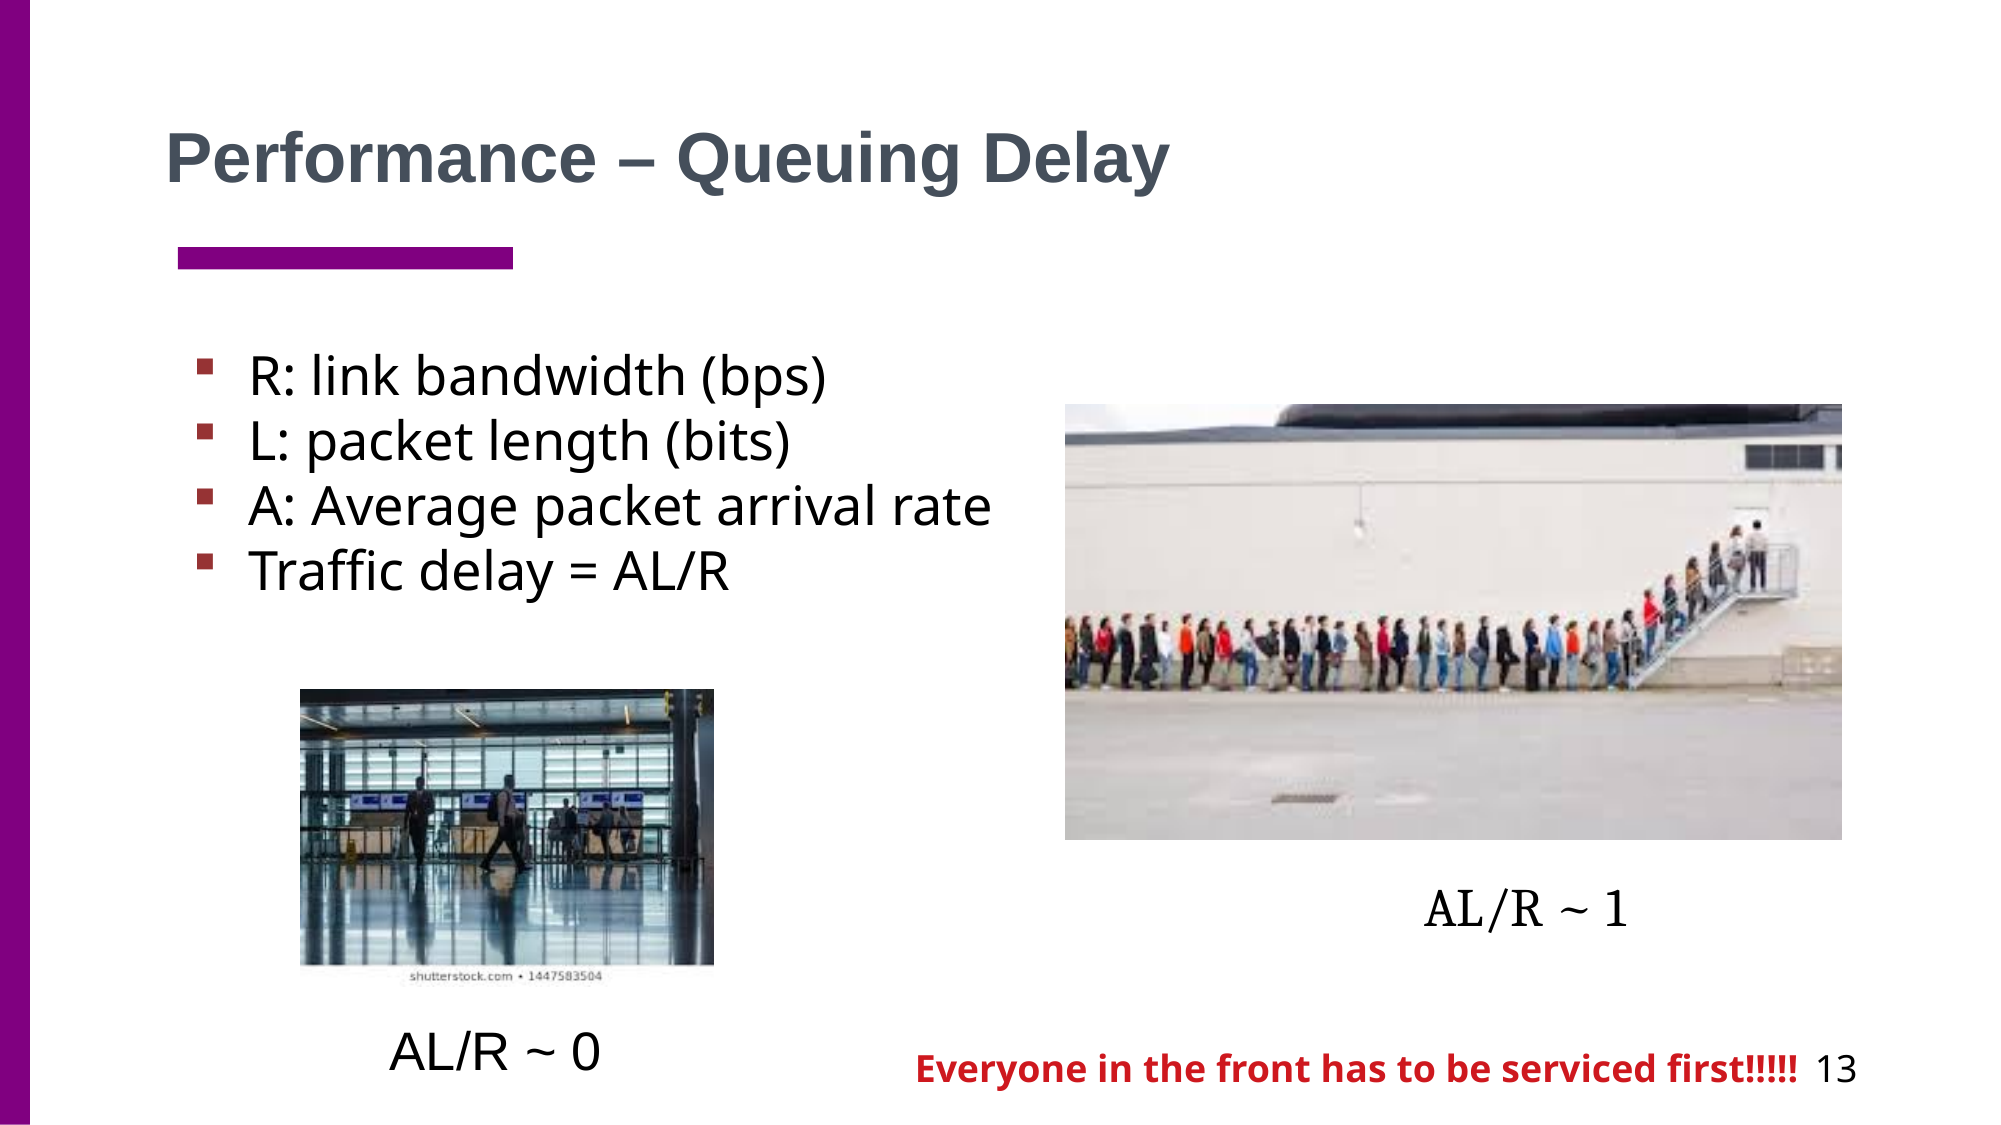

Performance – Queuing Delay
R: link bandwidth (bps)
L: packet length (bits)
A: Average packet arrival rate
Traffic delay = AL/R
AL/R ~ 1
AL/R ~ 0
Everyone in the front has to be serviced first!!!!!